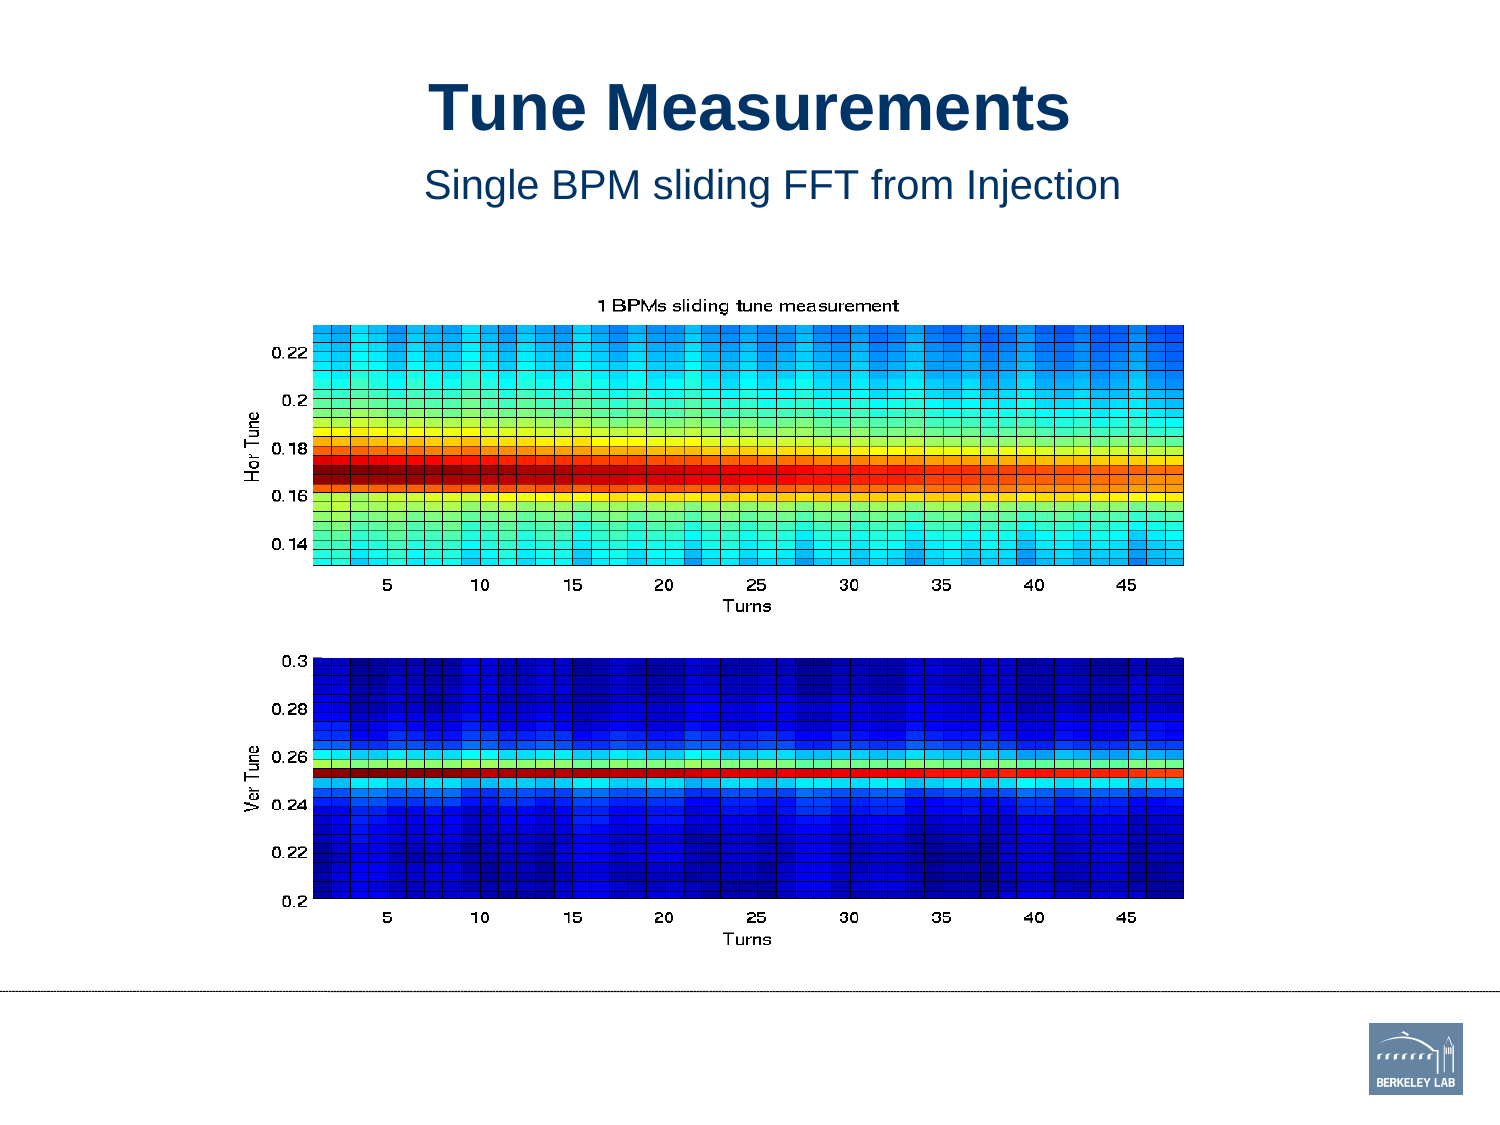

# Tune Measurements
Single BPM sliding FFT from Injection